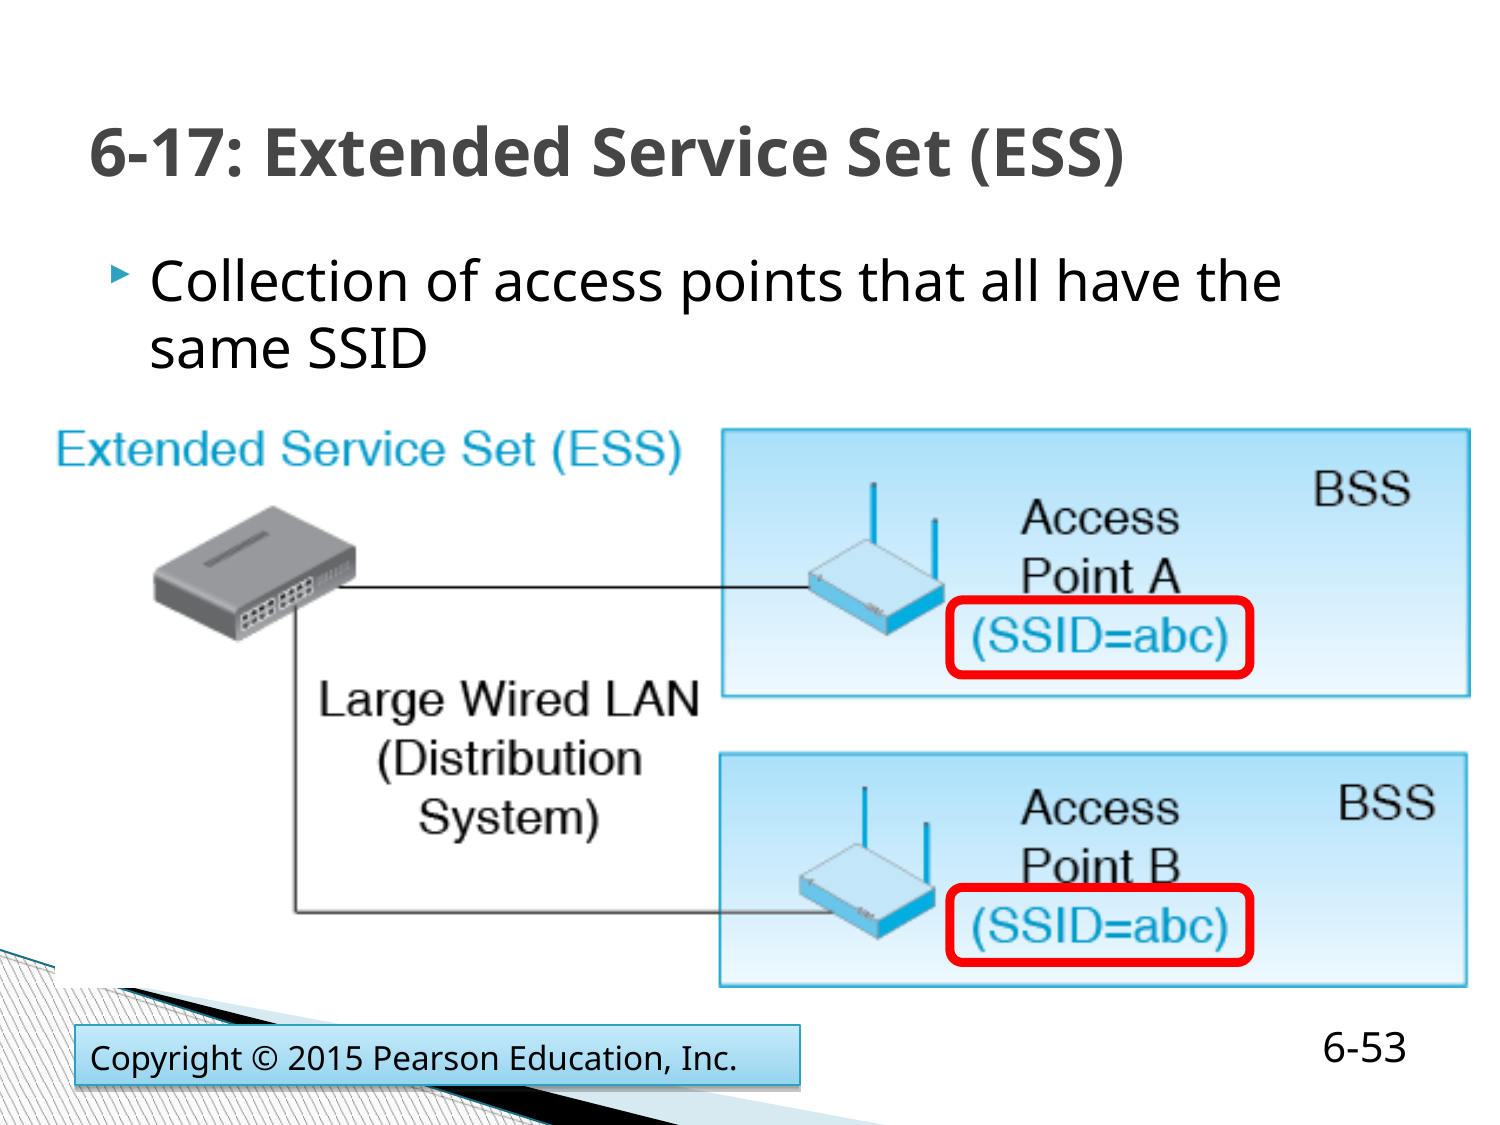

6-17: Extended Service Set (ESS)
# Collection of access points that all have the same SSID
Copyright © 2015 Pearson Education, Inc.